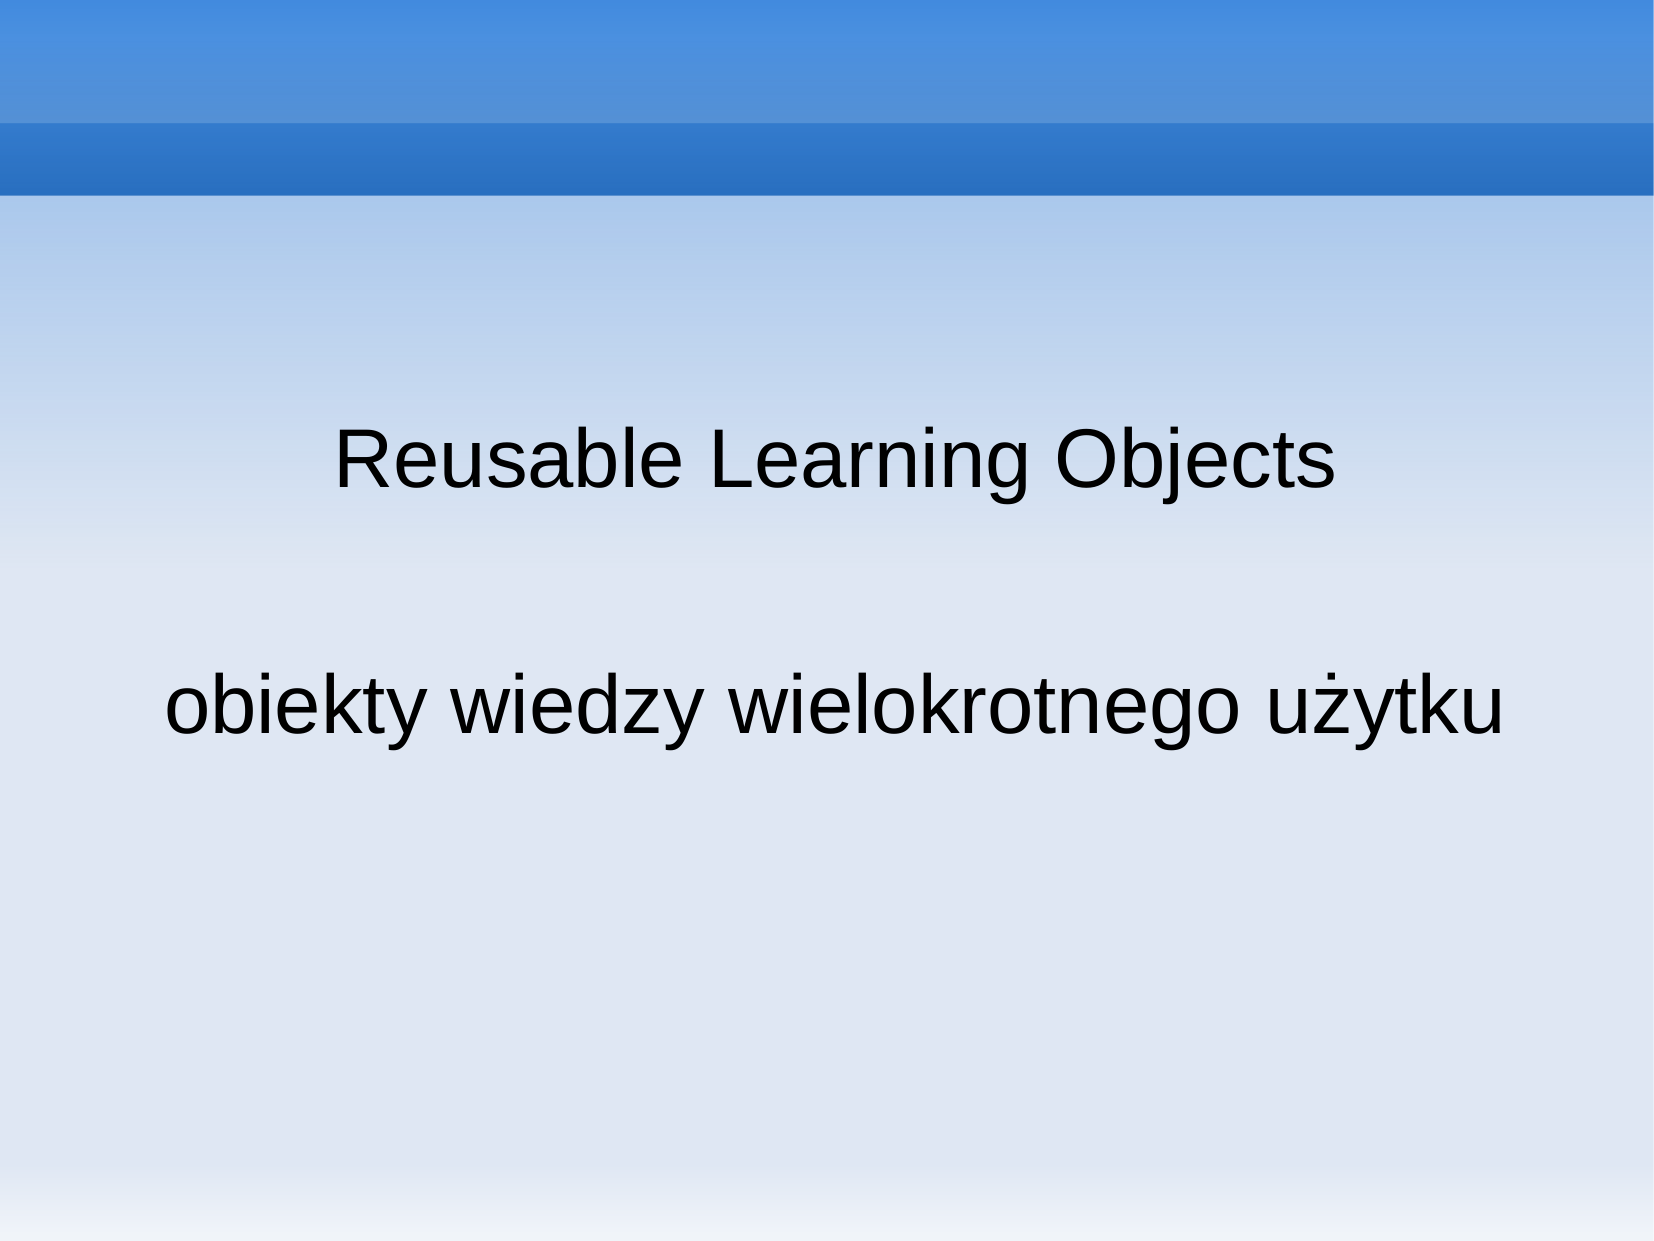

#
Reusable Learning Objects
obiekty wiedzy wielokrotnego użytku